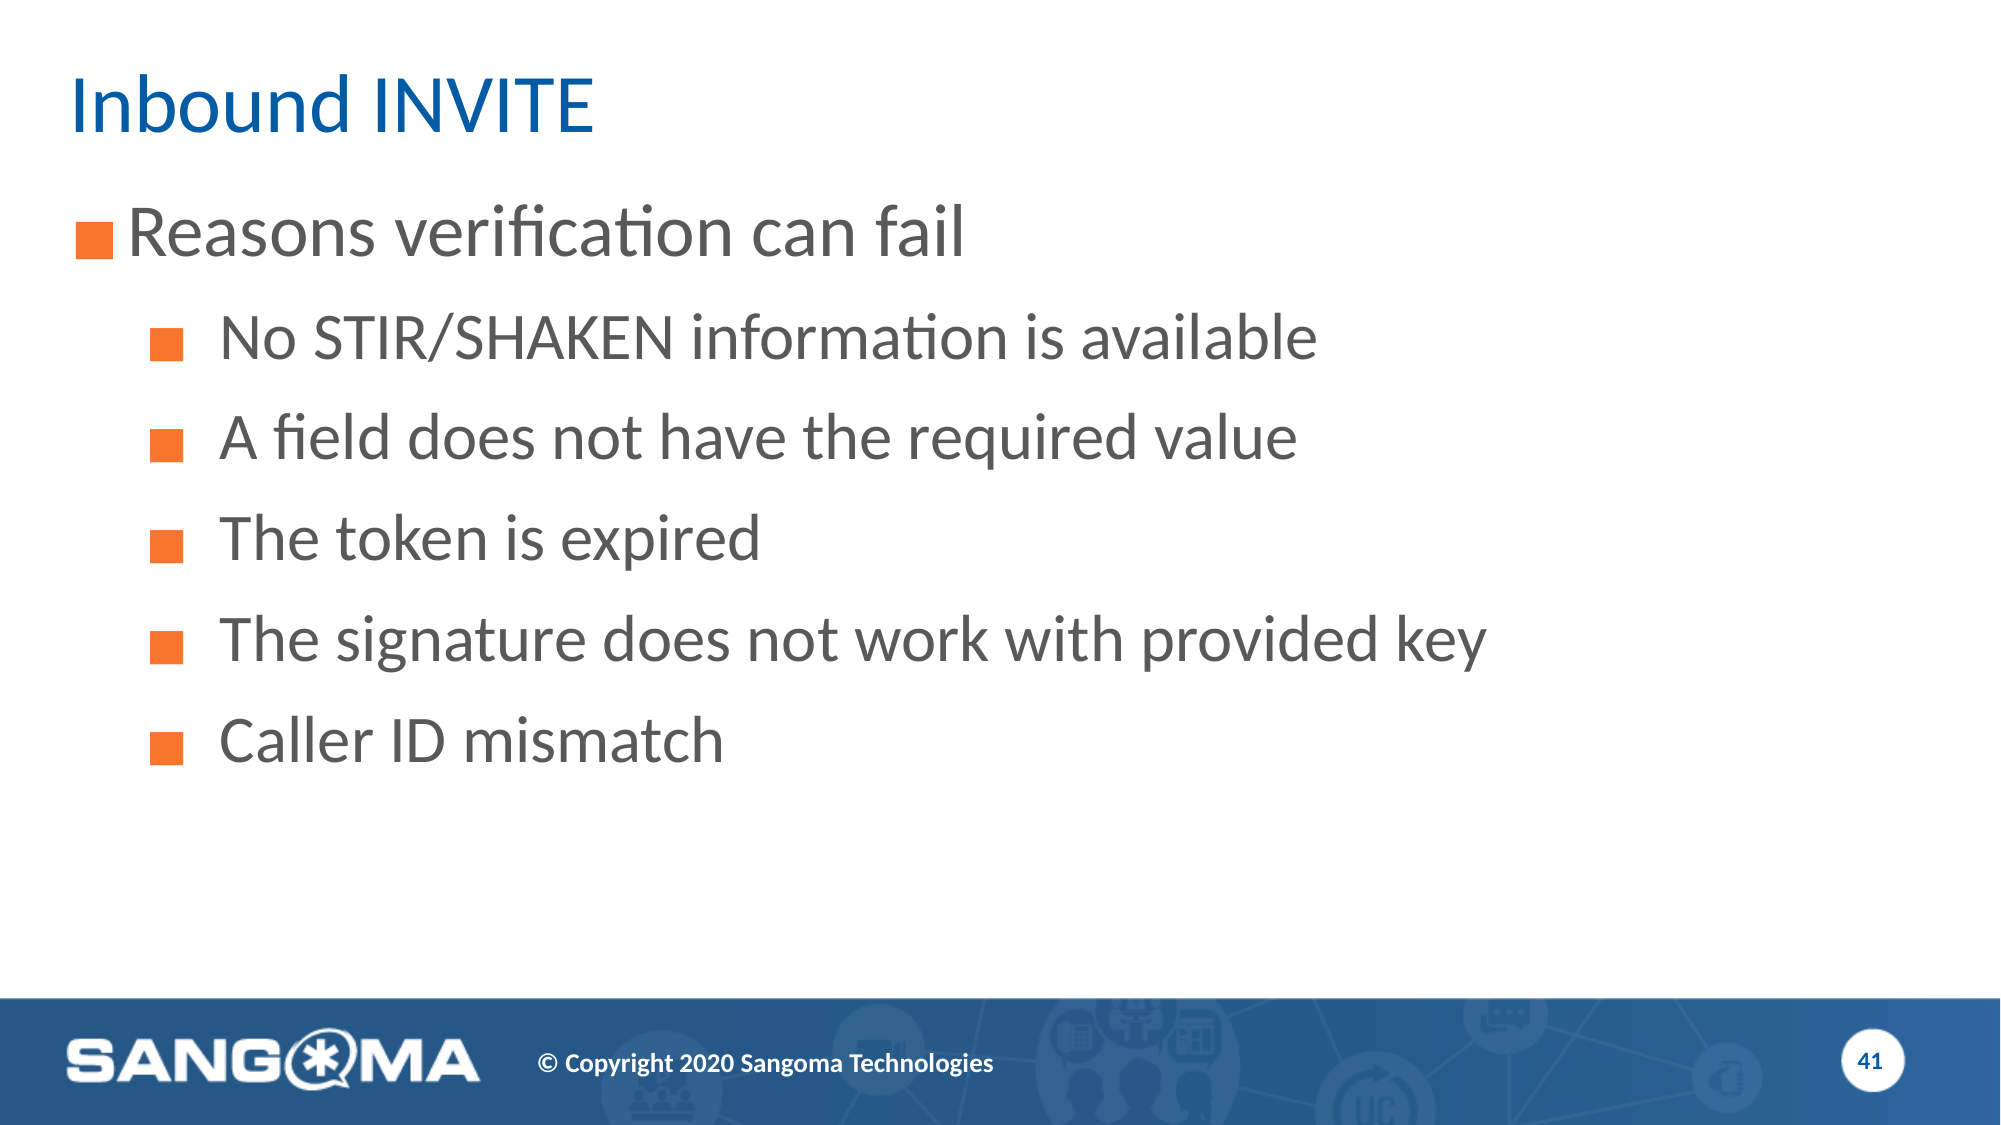

# Inbound INVITE
Reasons verification can fail
No STIR/SHAKEN information is available
A field does not have the required value
The token is expired
The signature does not work with provided key
Caller ID mismatch